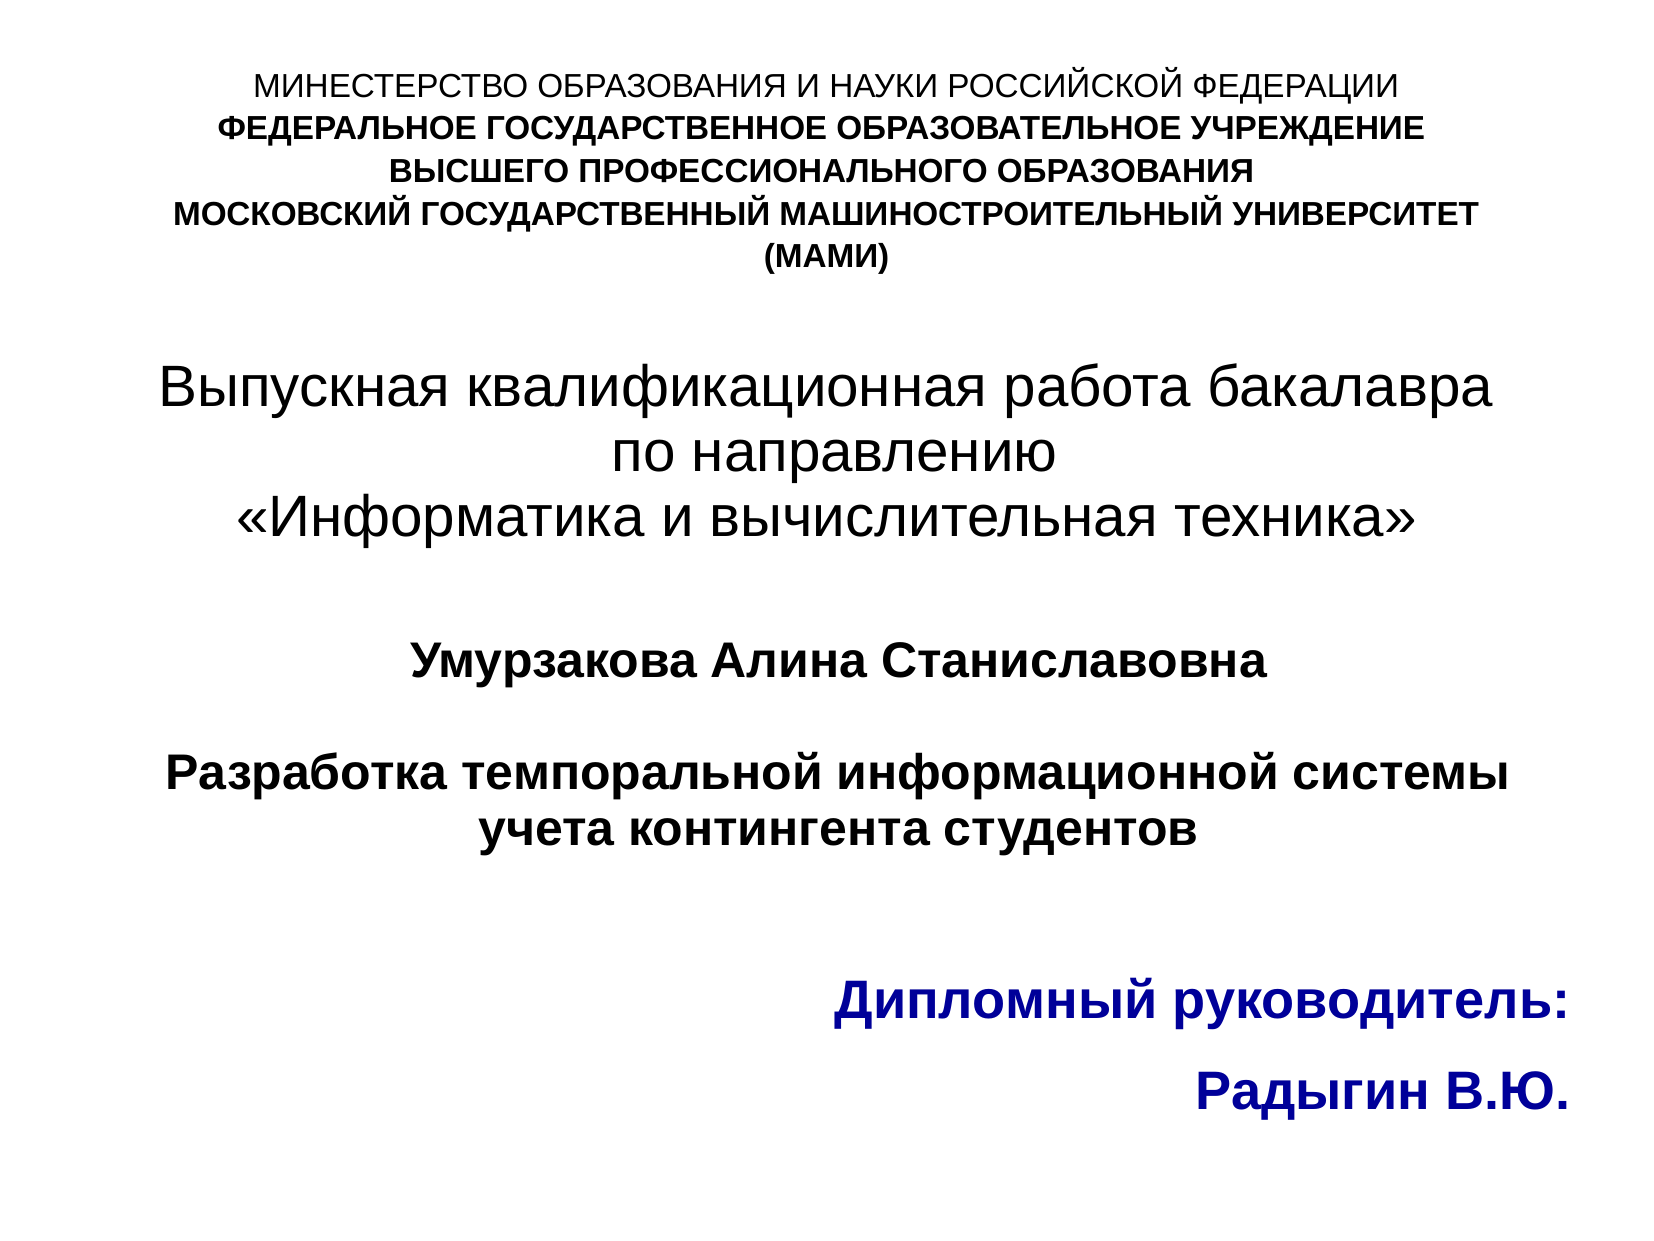

МИНЕСТЕРСТВО ОБРАЗОВАНИЯ И НАУКИ РОССИЙСКОЙ ФЕДЕРАЦИИ
ФЕДЕРАЛЬНОЕ ГОСУДАРСТВЕННОЕ ОБРАЗОВАТЕЛЬНОЕ УЧРЕЖДЕНИЕ
ВЫСШЕГО ПРОФЕССИОНАЛЬНОГО ОБРАЗОВАНИЯ
МОСКОВСКИЙ ГОСУДАРСТВЕННЫЙ МАШИНОСТРОИТЕЛЬНЫЙ УНИВЕРСИТЕТ
(МАМИ)
Выпускная квалификационная работа бакалавра
 по направлению
«Информатика и вычислительная техника»
Умурзакова Алина Станиславовна
Разработка темпоральной информационной системы учета контингента студентов
# Дипломный руководитель: Радыгин В.Ю.